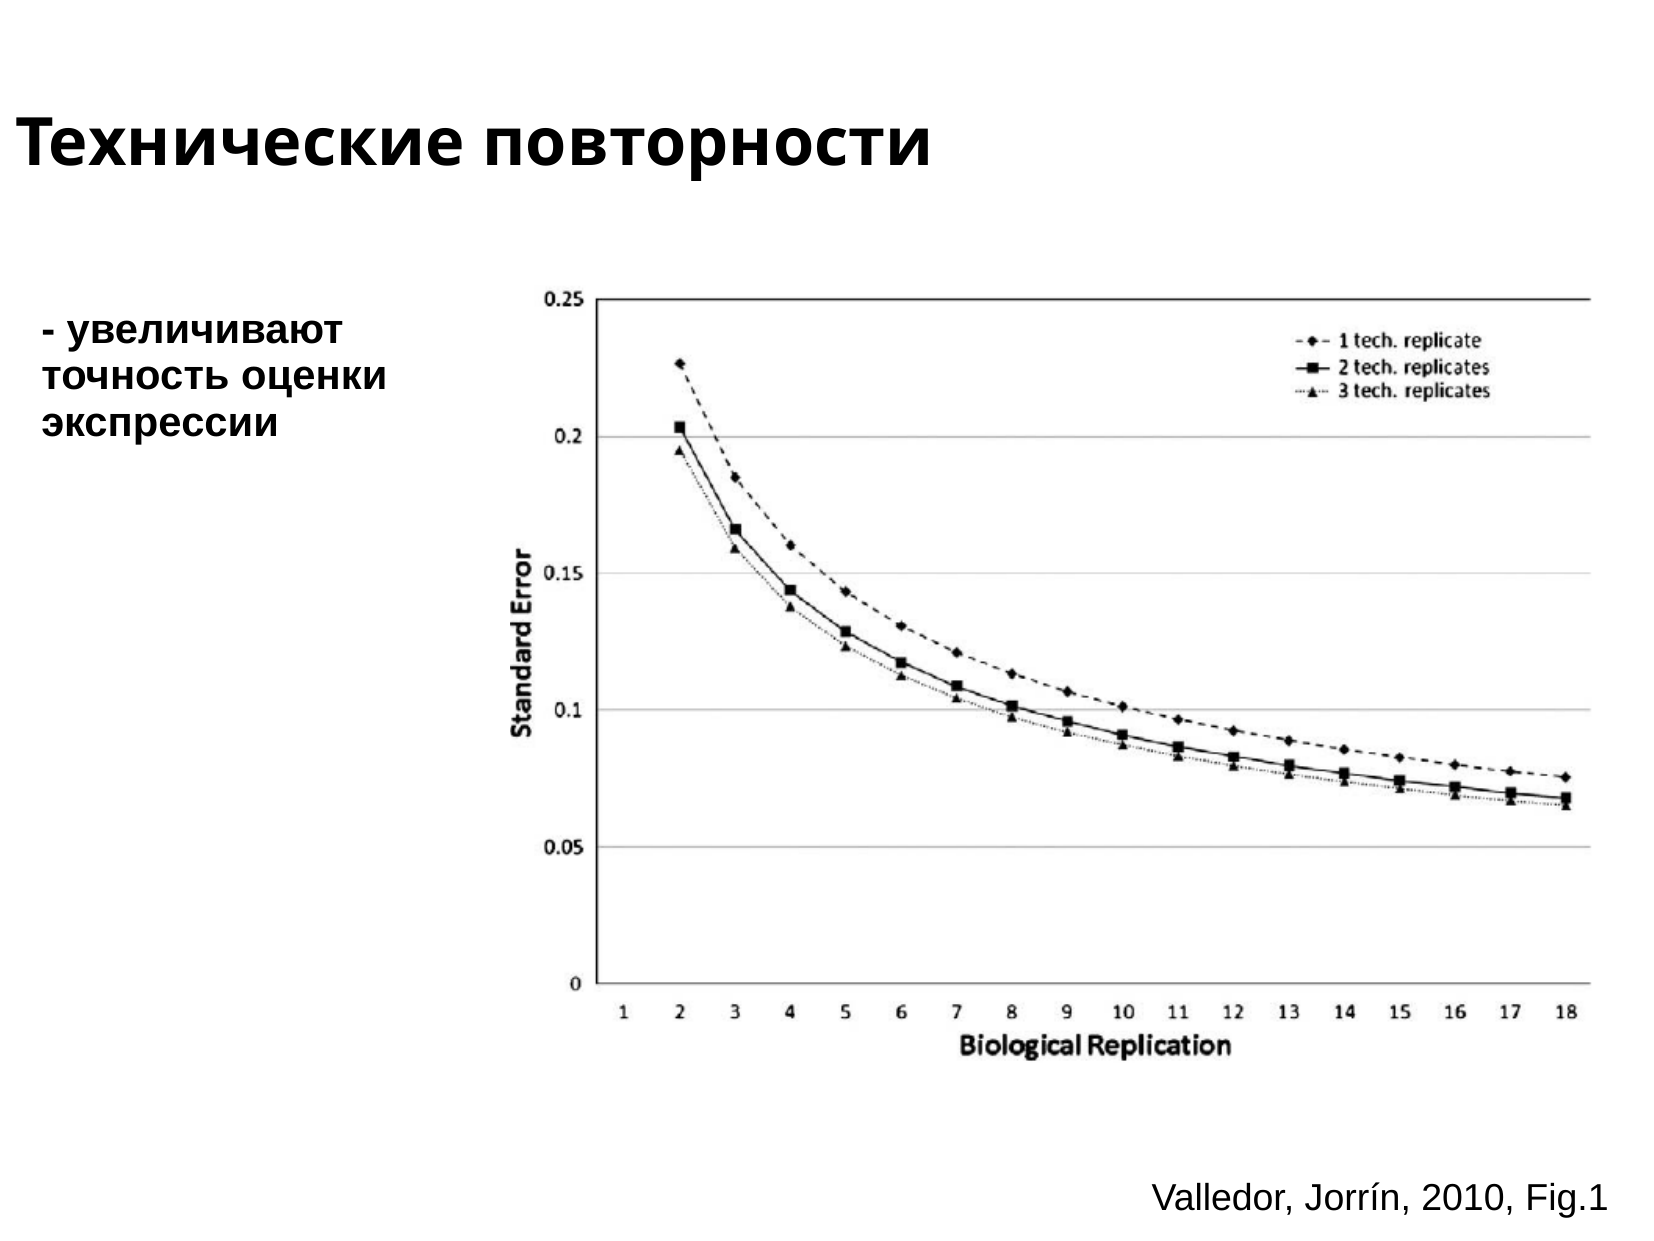

# Технические повторности
- увеличивают точность оценки экспрессии
Valledor, Jorrín, 2010, Fig.1